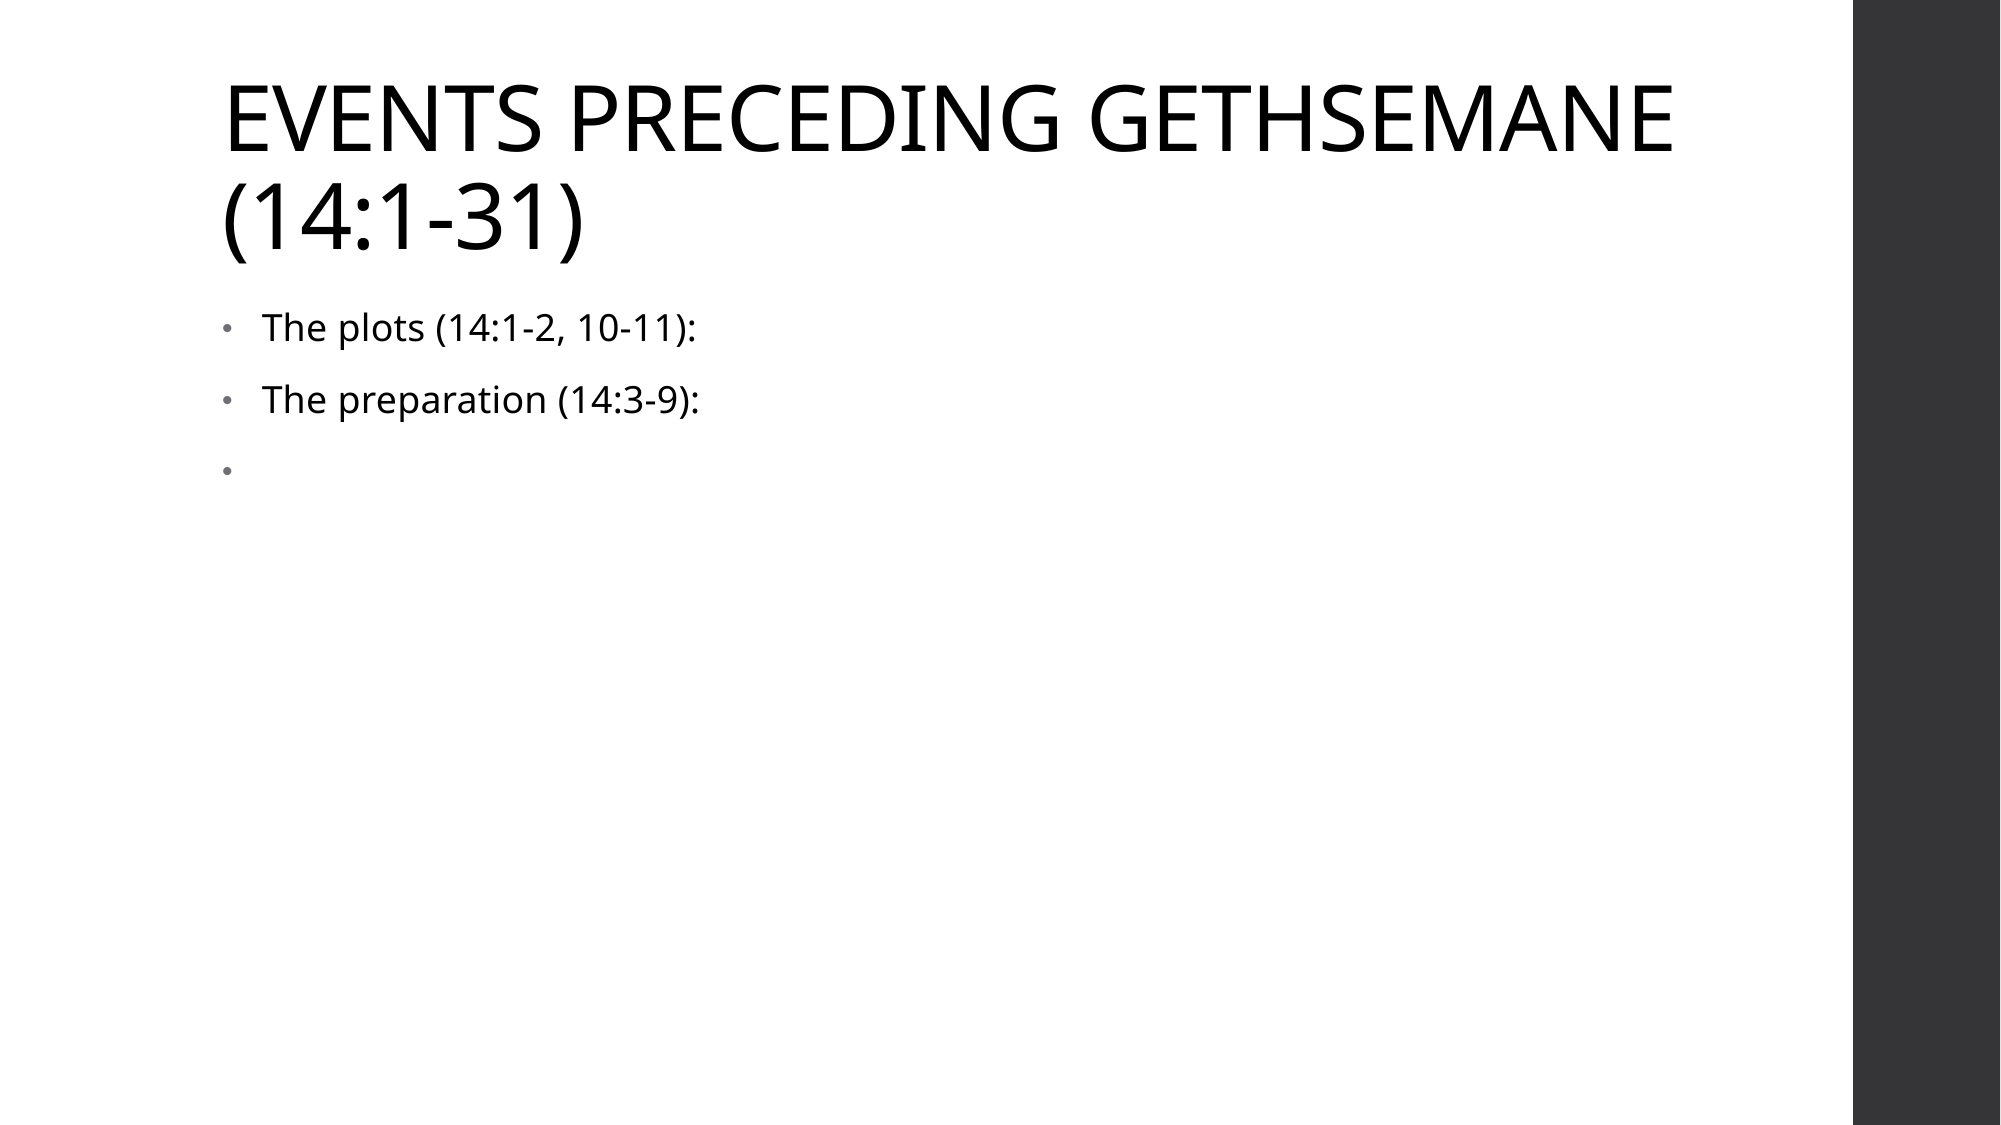

# EVENTS PRECEDING GETHSEMANE (14:1-31)
 The plots (14:1-2, 10-11):
 The preparation (14:3-9):